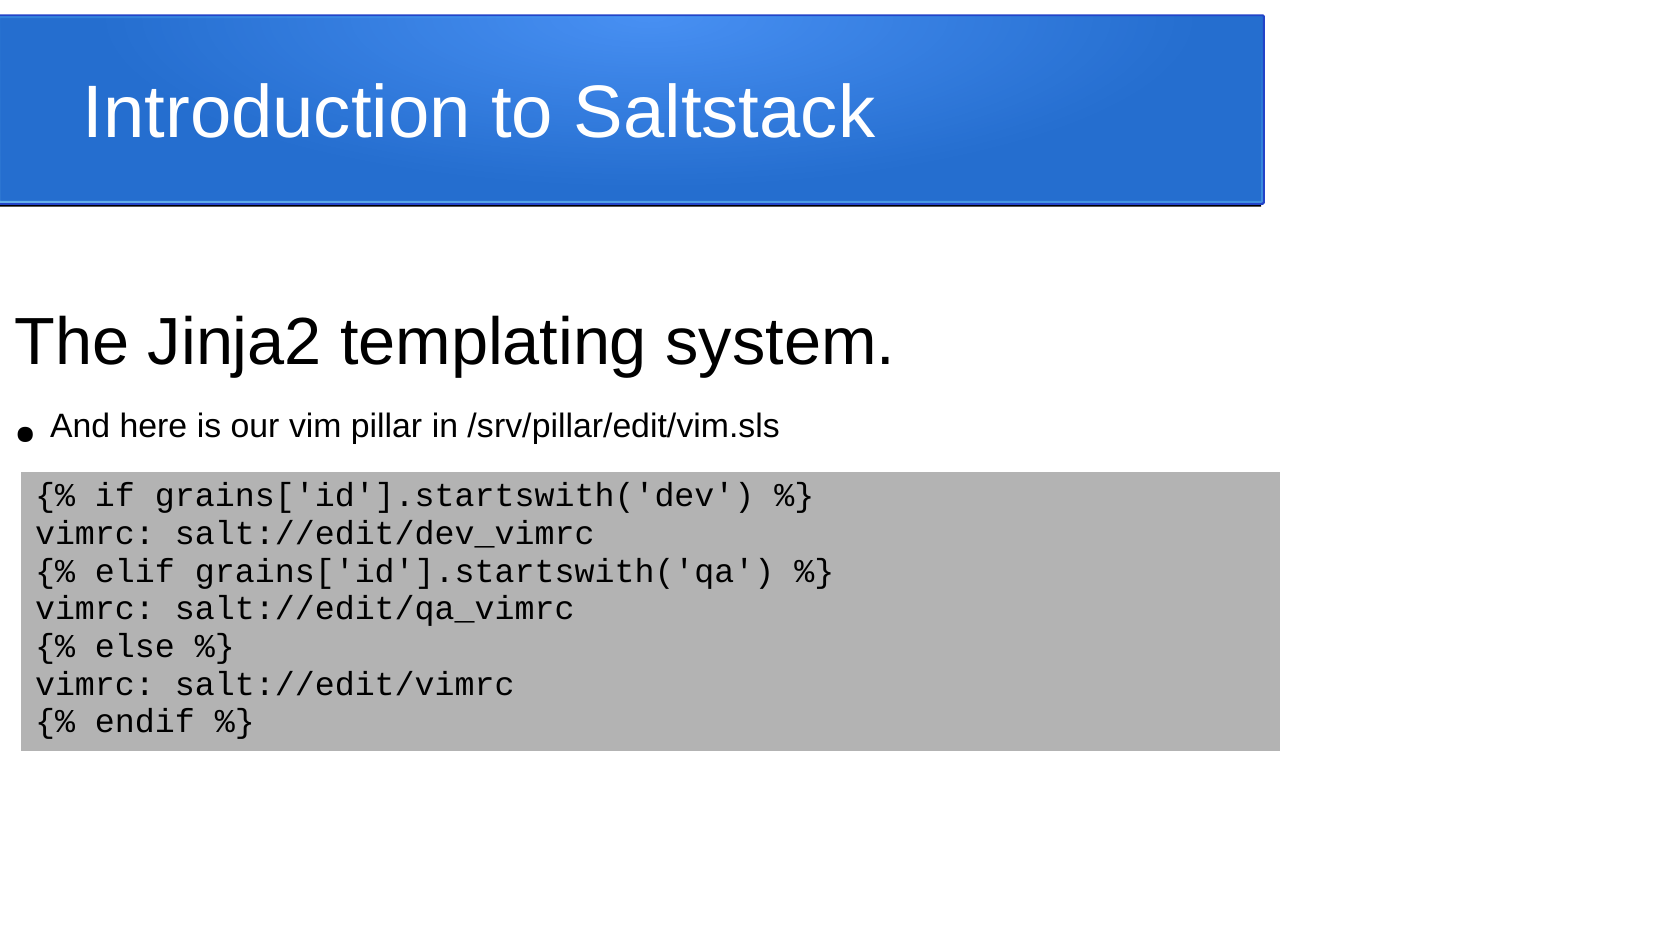

# Introduction to Saltstack
The Jinja2 templating system.
And here is our vim pillar in /srv/pillar/edit/vim.sls
| {% if grains['id'].startswith('dev') %} vimrc: salt://edit/dev\_vimrc {% elif grains['id'].startswith('qa') %} vimrc: salt://edit/qa\_vimrc {% else %} vimrc: salt://edit/vimrc {% endif %} |
| --- |